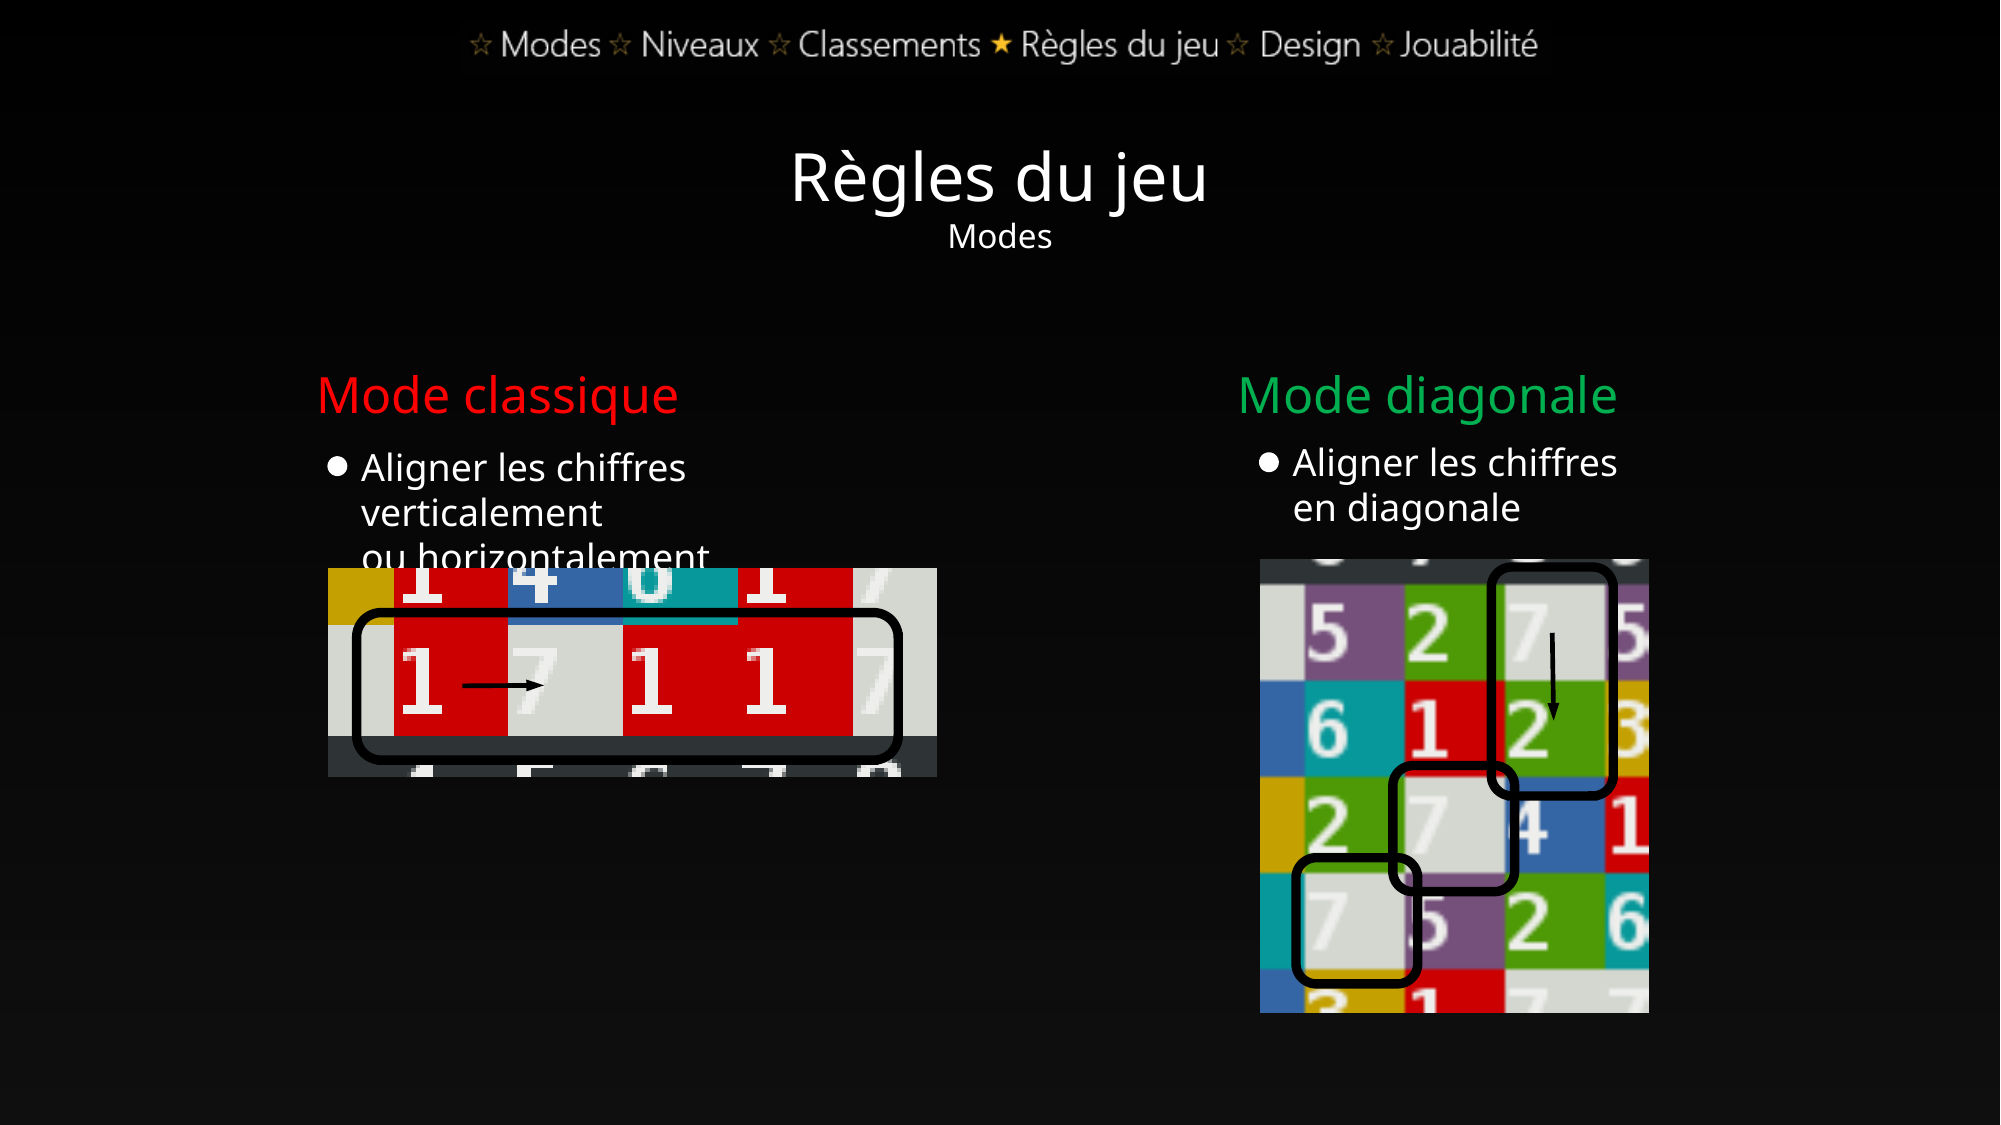

Règles du jeu
Modes
Mode classique
Mode diagonale
Aligner les chiffres
en diagonale
Aligner les chiffres verticalement
ou horizontalement